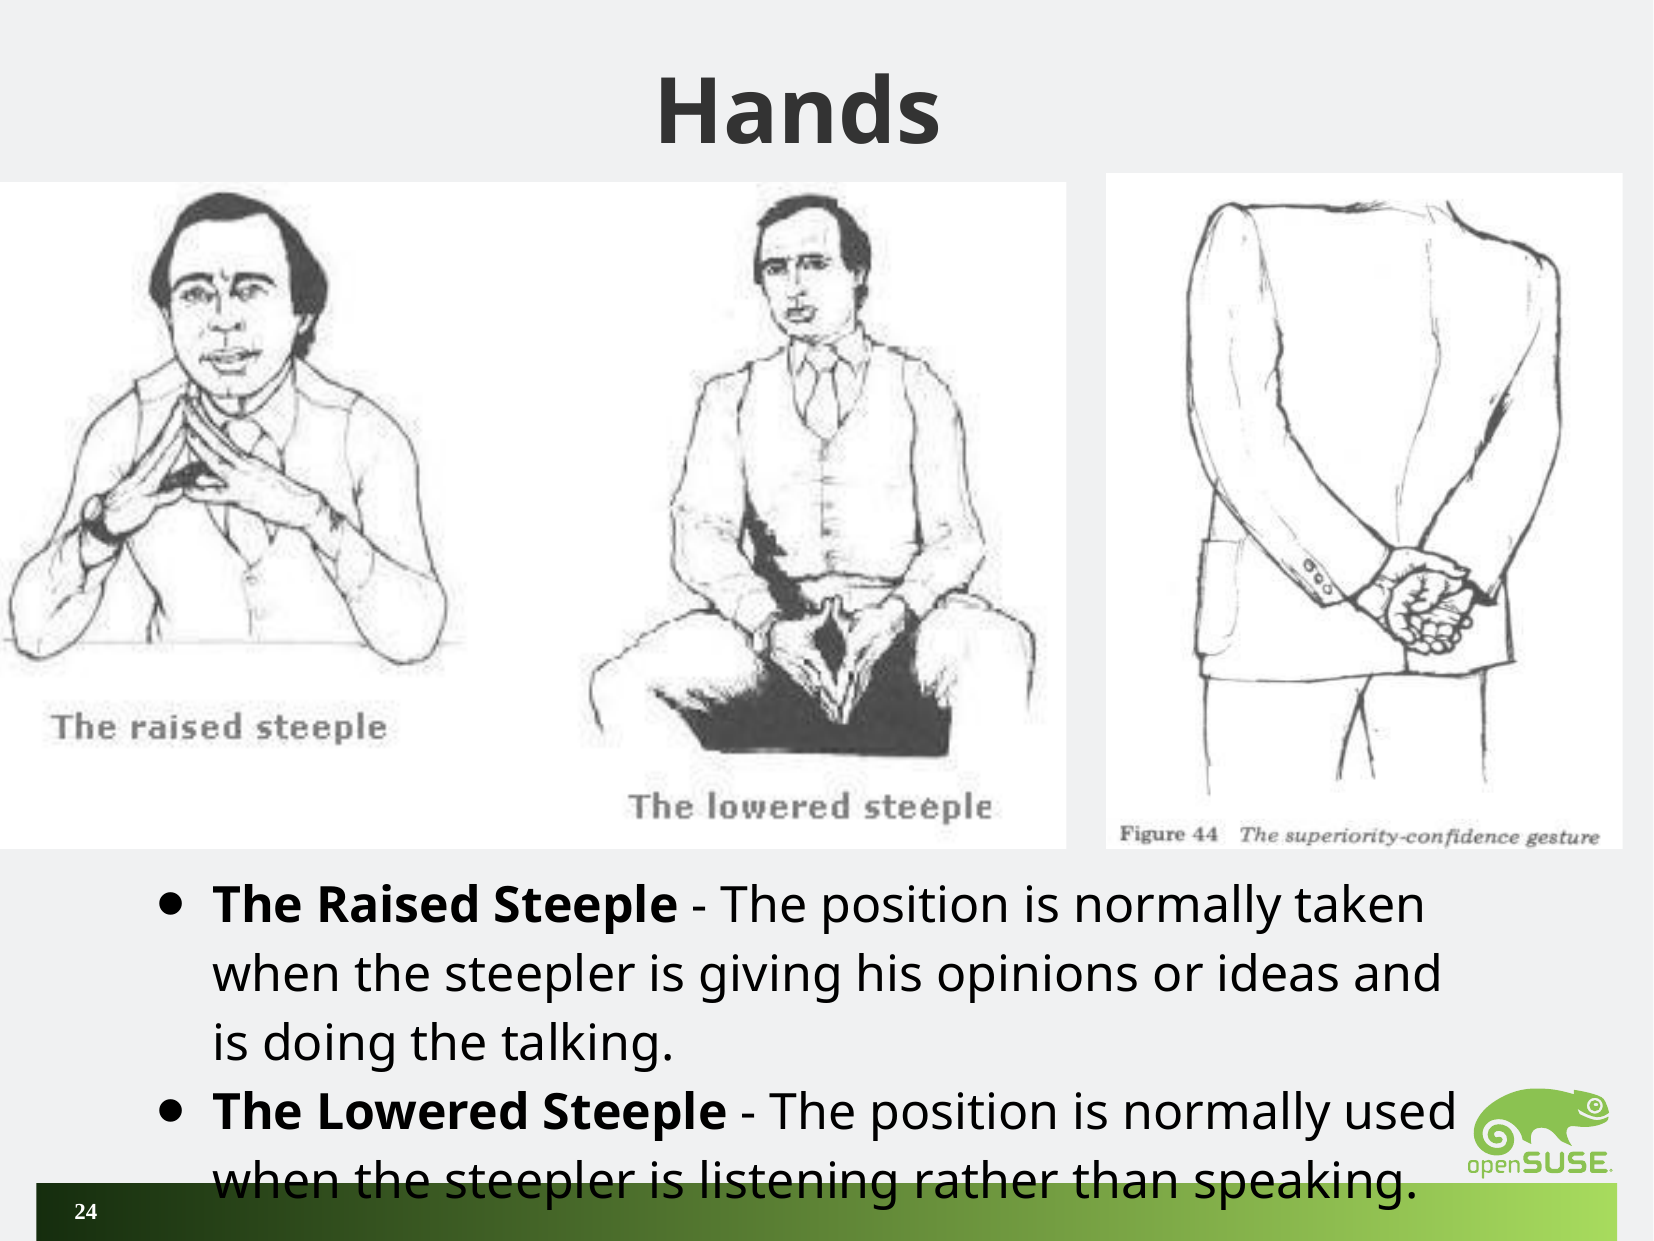

# Hands
The Raised Steeple - The position is normally taken when the steepler is giving his opinions or ideas and is doing the talking.
The Lowered Steeple - The position is normally used when the steepler is listening rather than speaking.
24